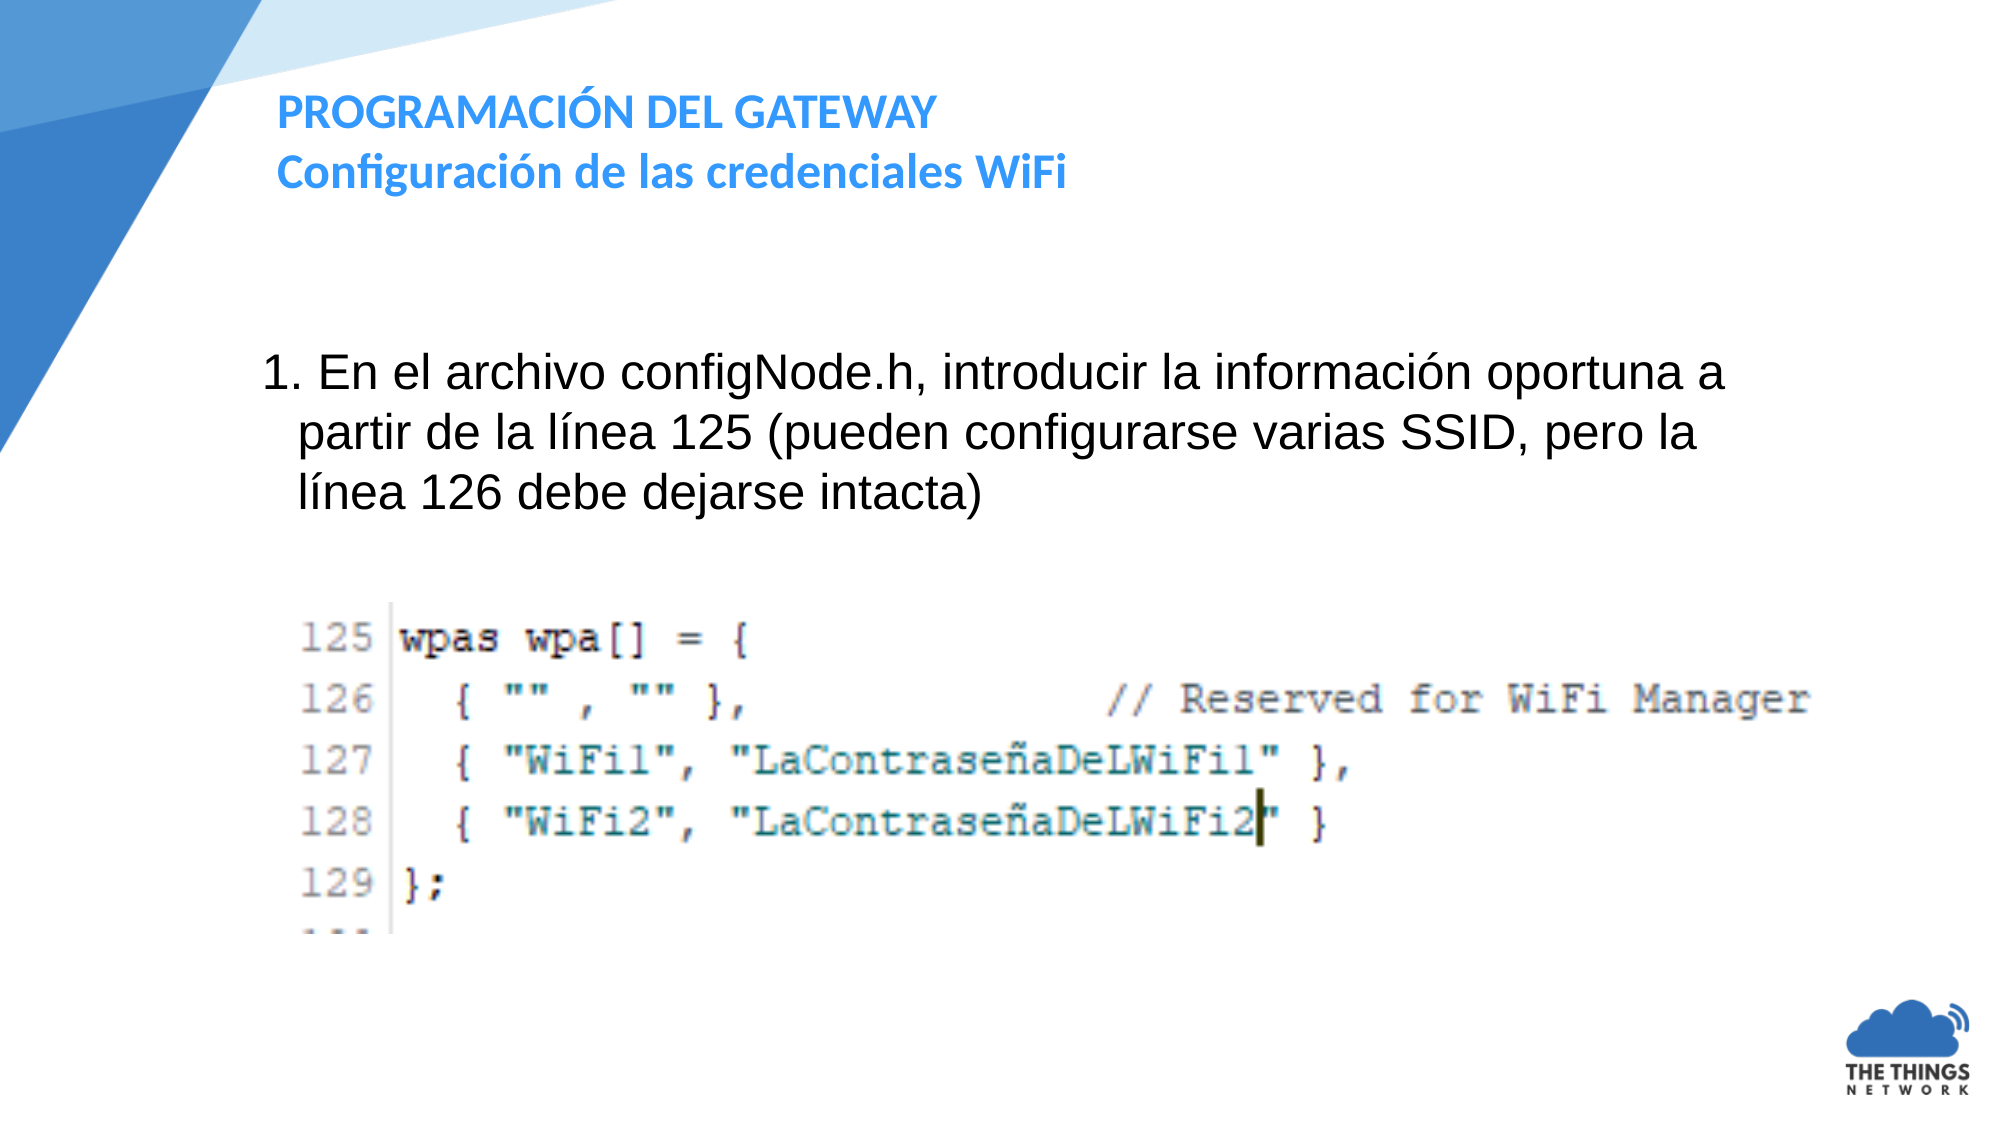

PROGRAMACIÓN DEL GATEWAY
Configuración de las credenciales WiFi
 En el archivo configNode.h, introducir la información oportuna a partir de la línea 125 (pueden configurarse varias SSID, pero la línea 126 debe dejarse intacta)